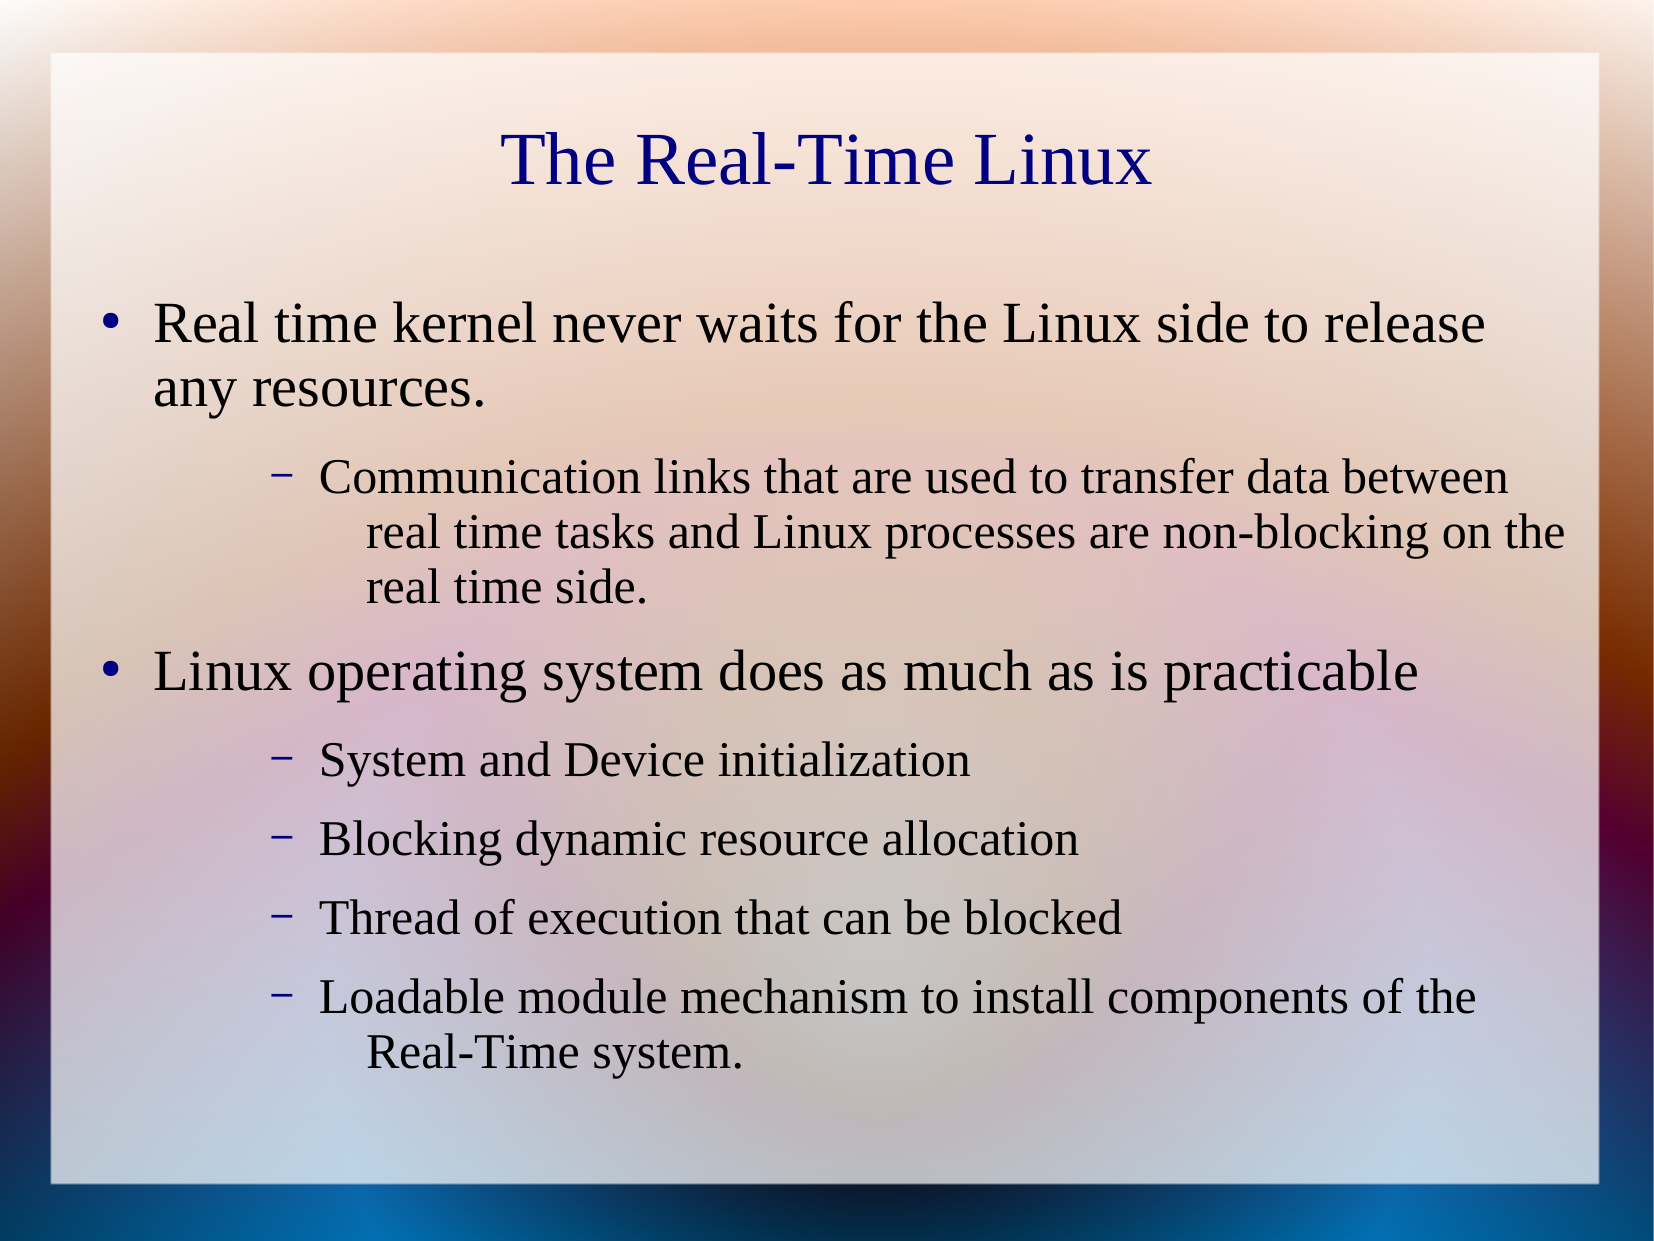

# The Real-Time Linux
Real time kernel never waits for the Linux side to release any resources.
Communication links that are used to transfer data between real time tasks and Linux processes are non-blocking on the real time side.
Linux operating system does as much as is practicable
System and Device initialization
Blocking dynamic resource allocation
Thread of execution that can be blocked
Loadable module mechanism to install components of the Real-Time system.